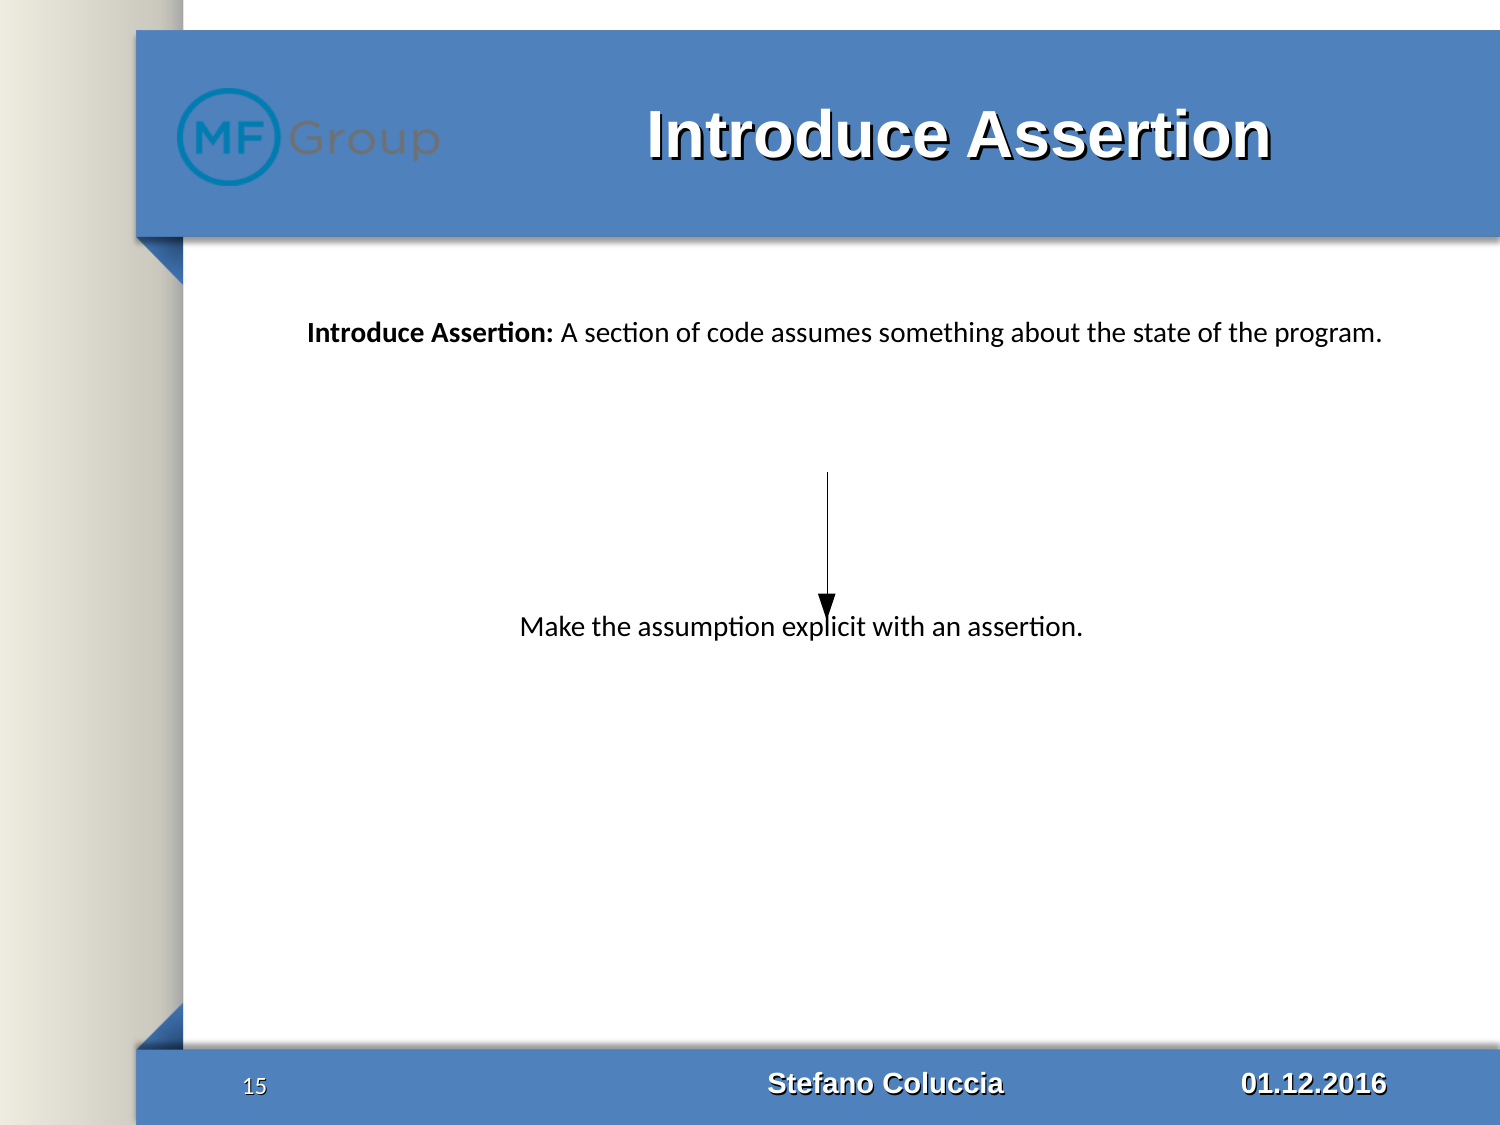

# Introduce Assertion
Introduce Assertion: A section of code assumes something about the state of the program.
Make the assumption explicit with an assertion.
15
Stefano Coluccia
01.12.2016